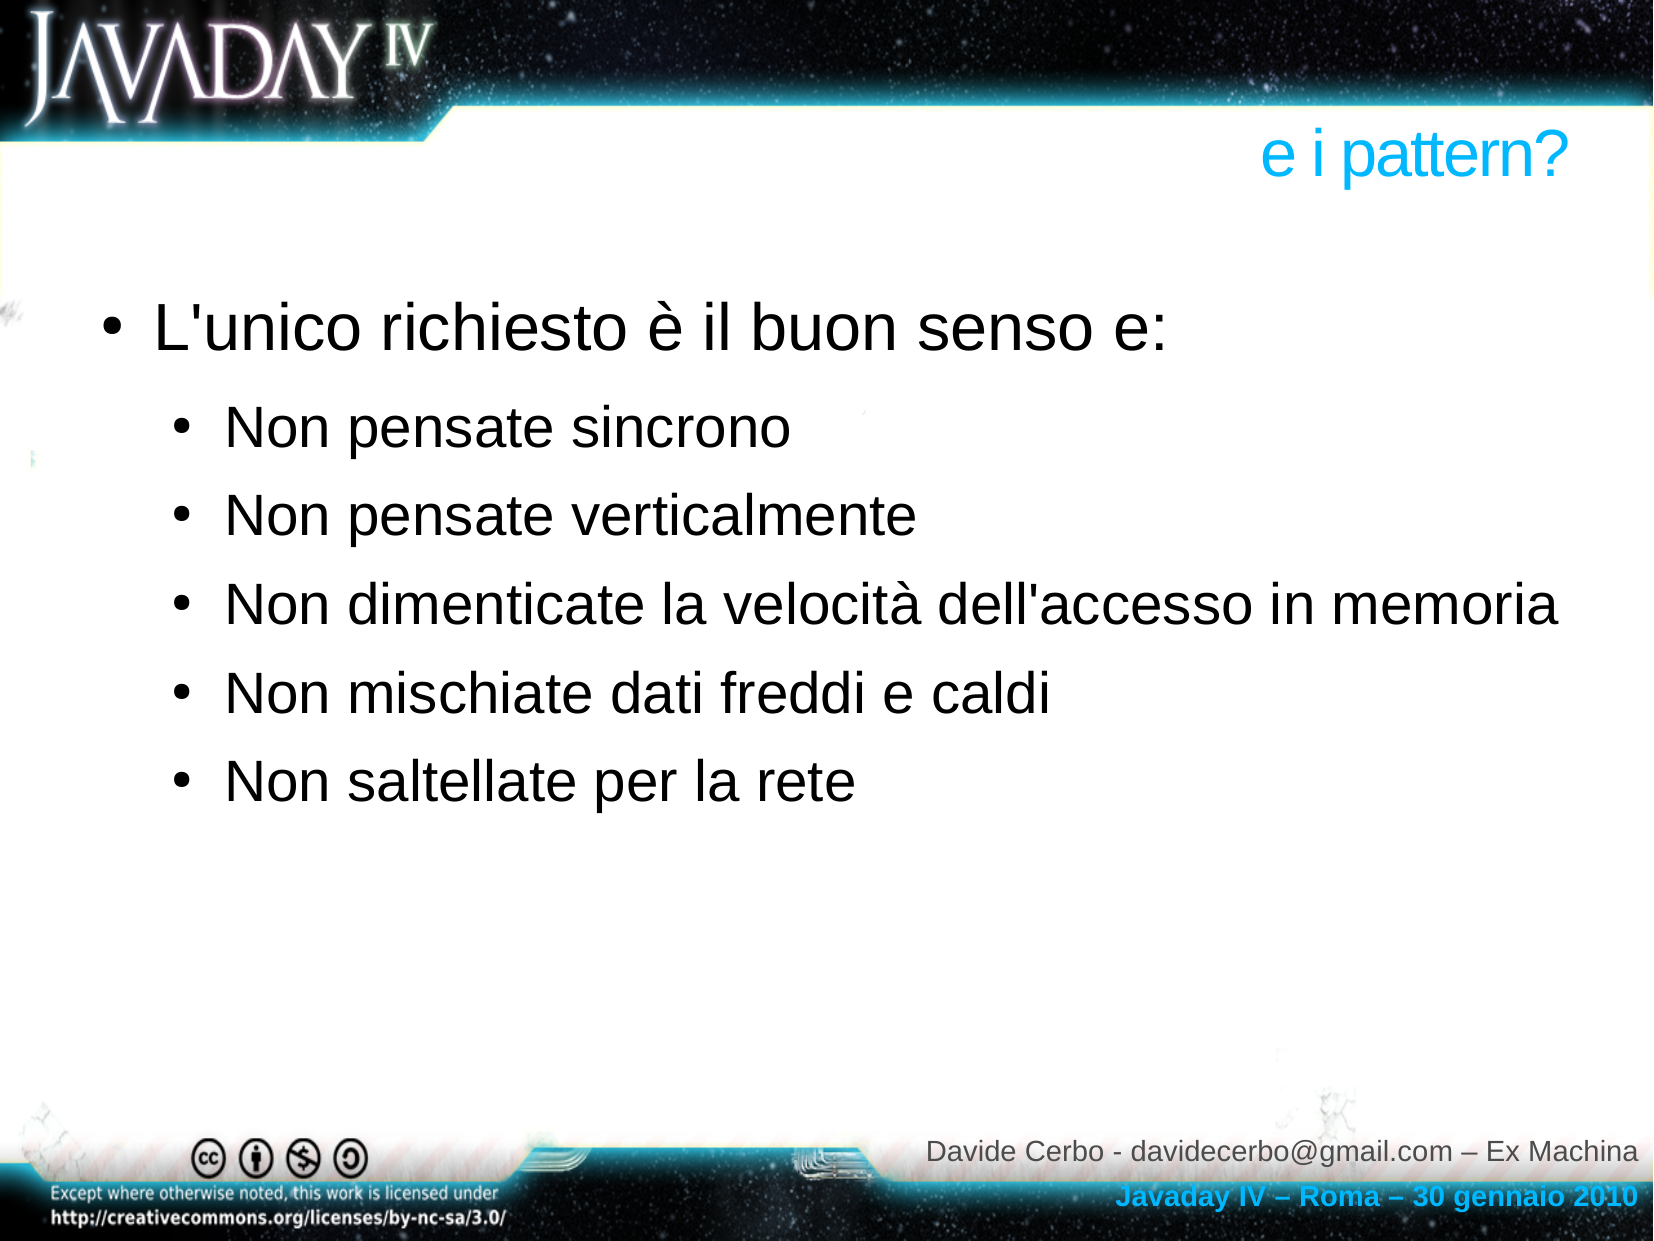

# e i pattern?
L'unico richiesto è il buon senso e:
Non pensate sincrono
Non pensate verticalmente
Non dimenticate la velocità dell'accesso in memoria
Non mischiate dati freddi e caldi
Non saltellate per la rete